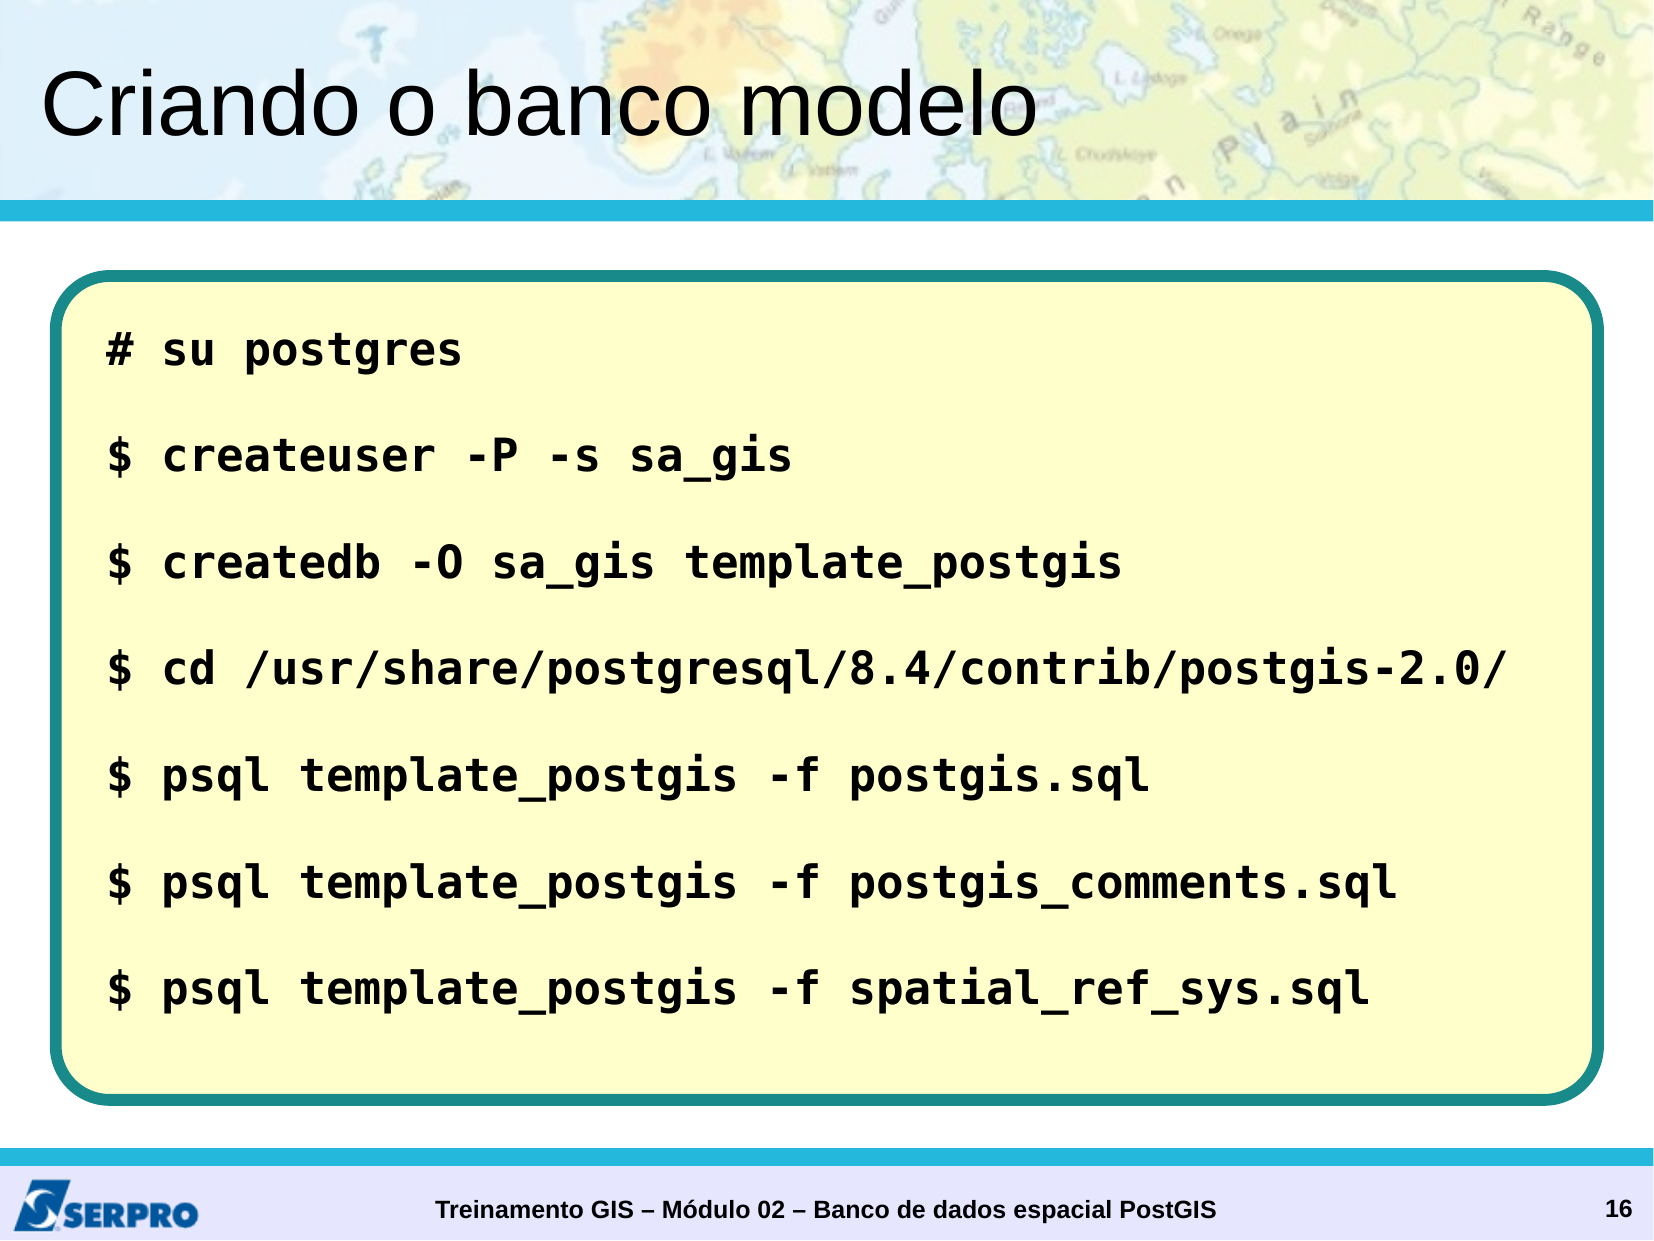

# Criando o banco modelo
# su postgres
$ createuser -P -s sa_gis
$ createdb -O sa_gis template_postgis
$ cd /usr/share/postgresql/8.4/contrib/postgis-2.0/
$ psql template_postgis -f postgis.sql
$ psql template_postgis -f postgis_comments.sql
$ psql template_postgis -f spatial_ref_sys.sql
16
Treinamento GIS – Módulo 02 – Banco de dados espacial PostGIS